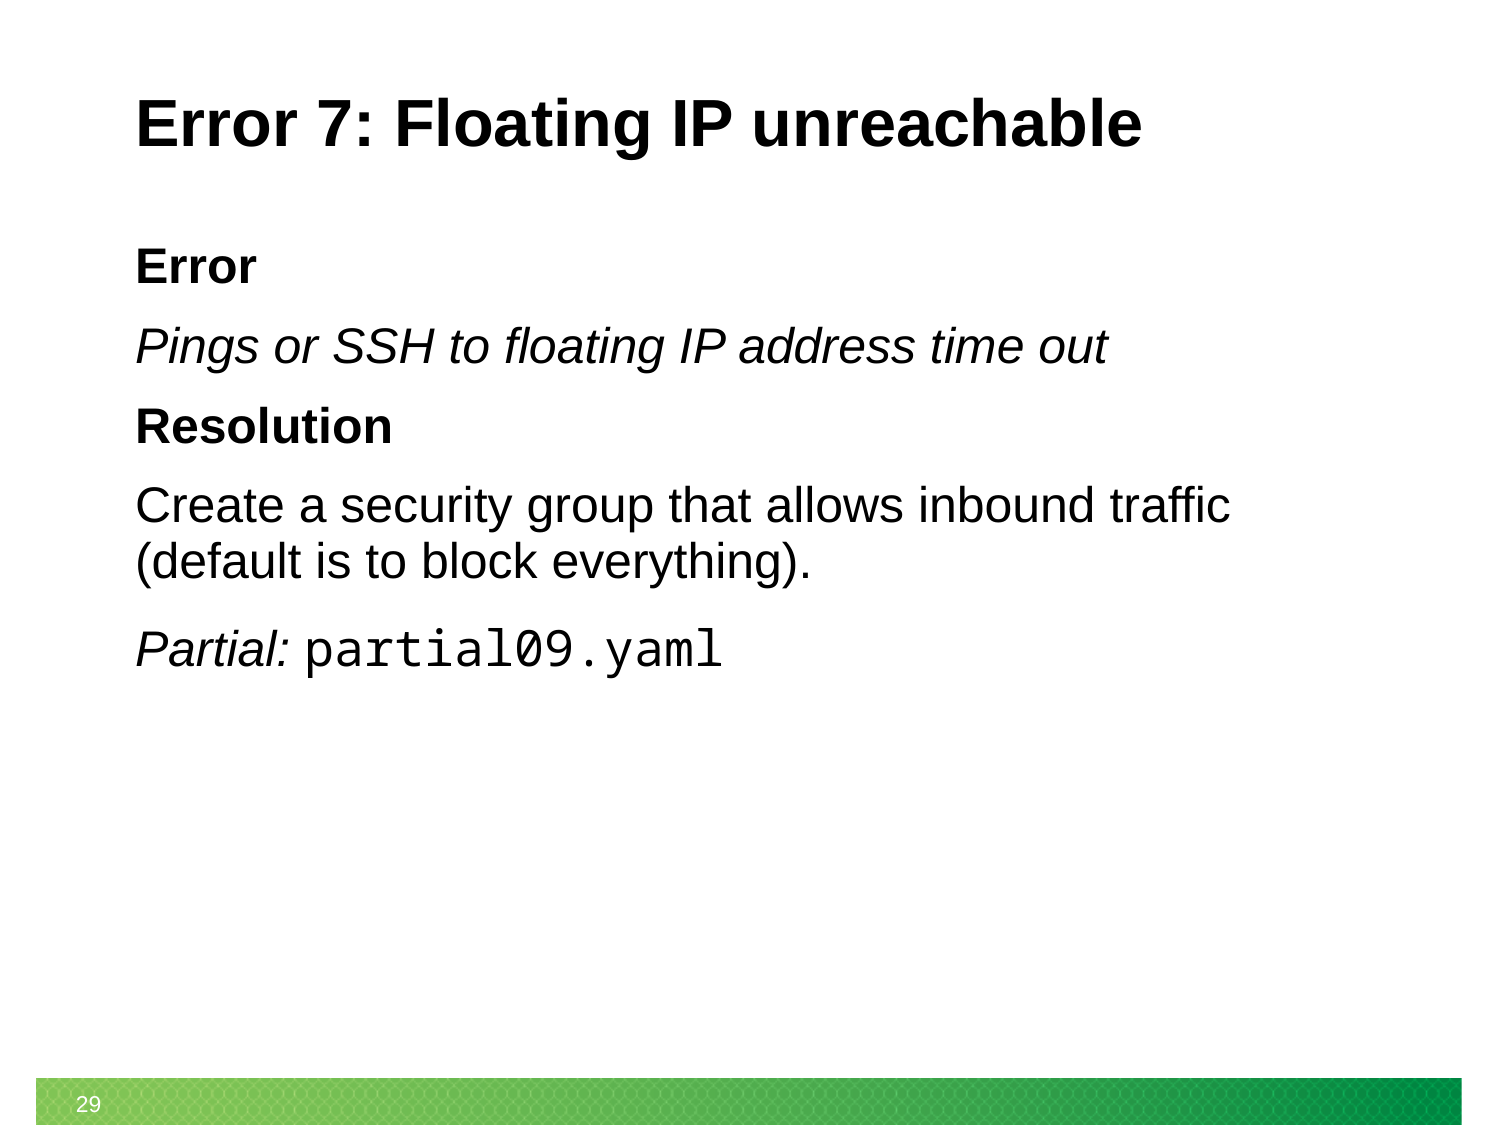

# Error 7: Floating IP unreachable
Error
Pings or SSH to floating IP address time out
Resolution
Create a security group that allows inbound traffic (default is to block everything).
Partial: partial09.yaml